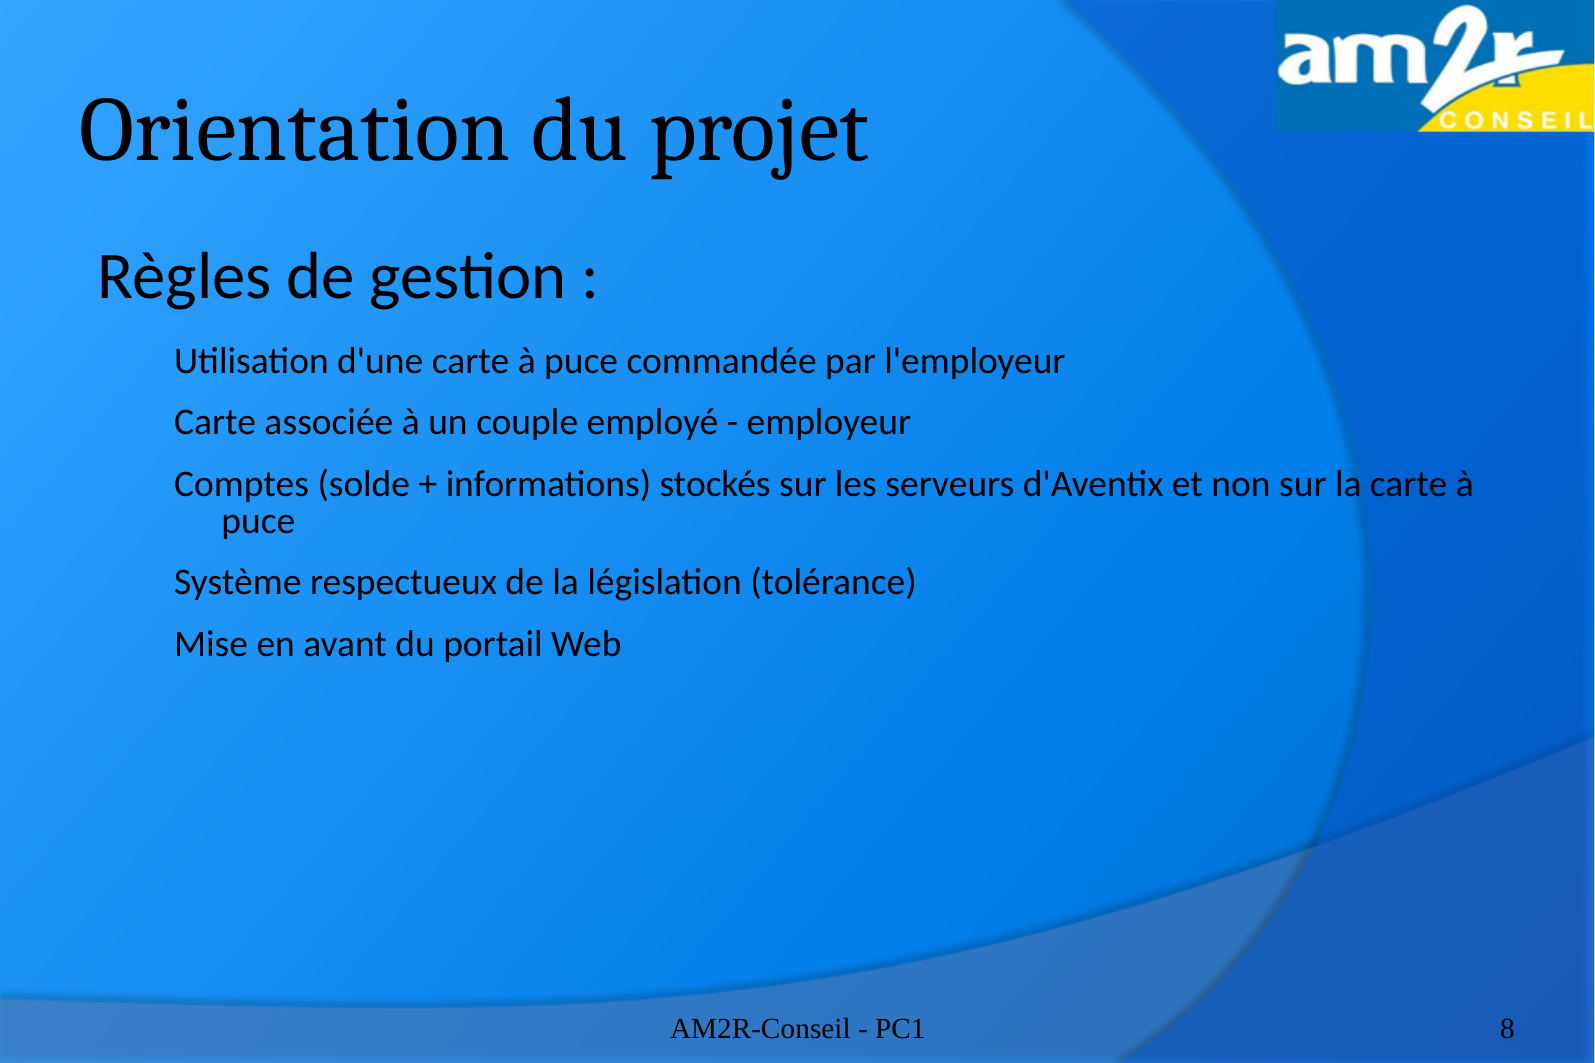

# Orientation du projet
Règles de gestion :
Utilisation d'une carte à puce commandée par l'employeur
Carte associée à un couple employé - employeur
Comptes (solde + informations) stockés sur les serveurs d'Aventix et non sur la carte à puce
Système respectueux de la législation (tolérance)
Mise en avant du portail Web
AM2R-Conseil - PC1
8